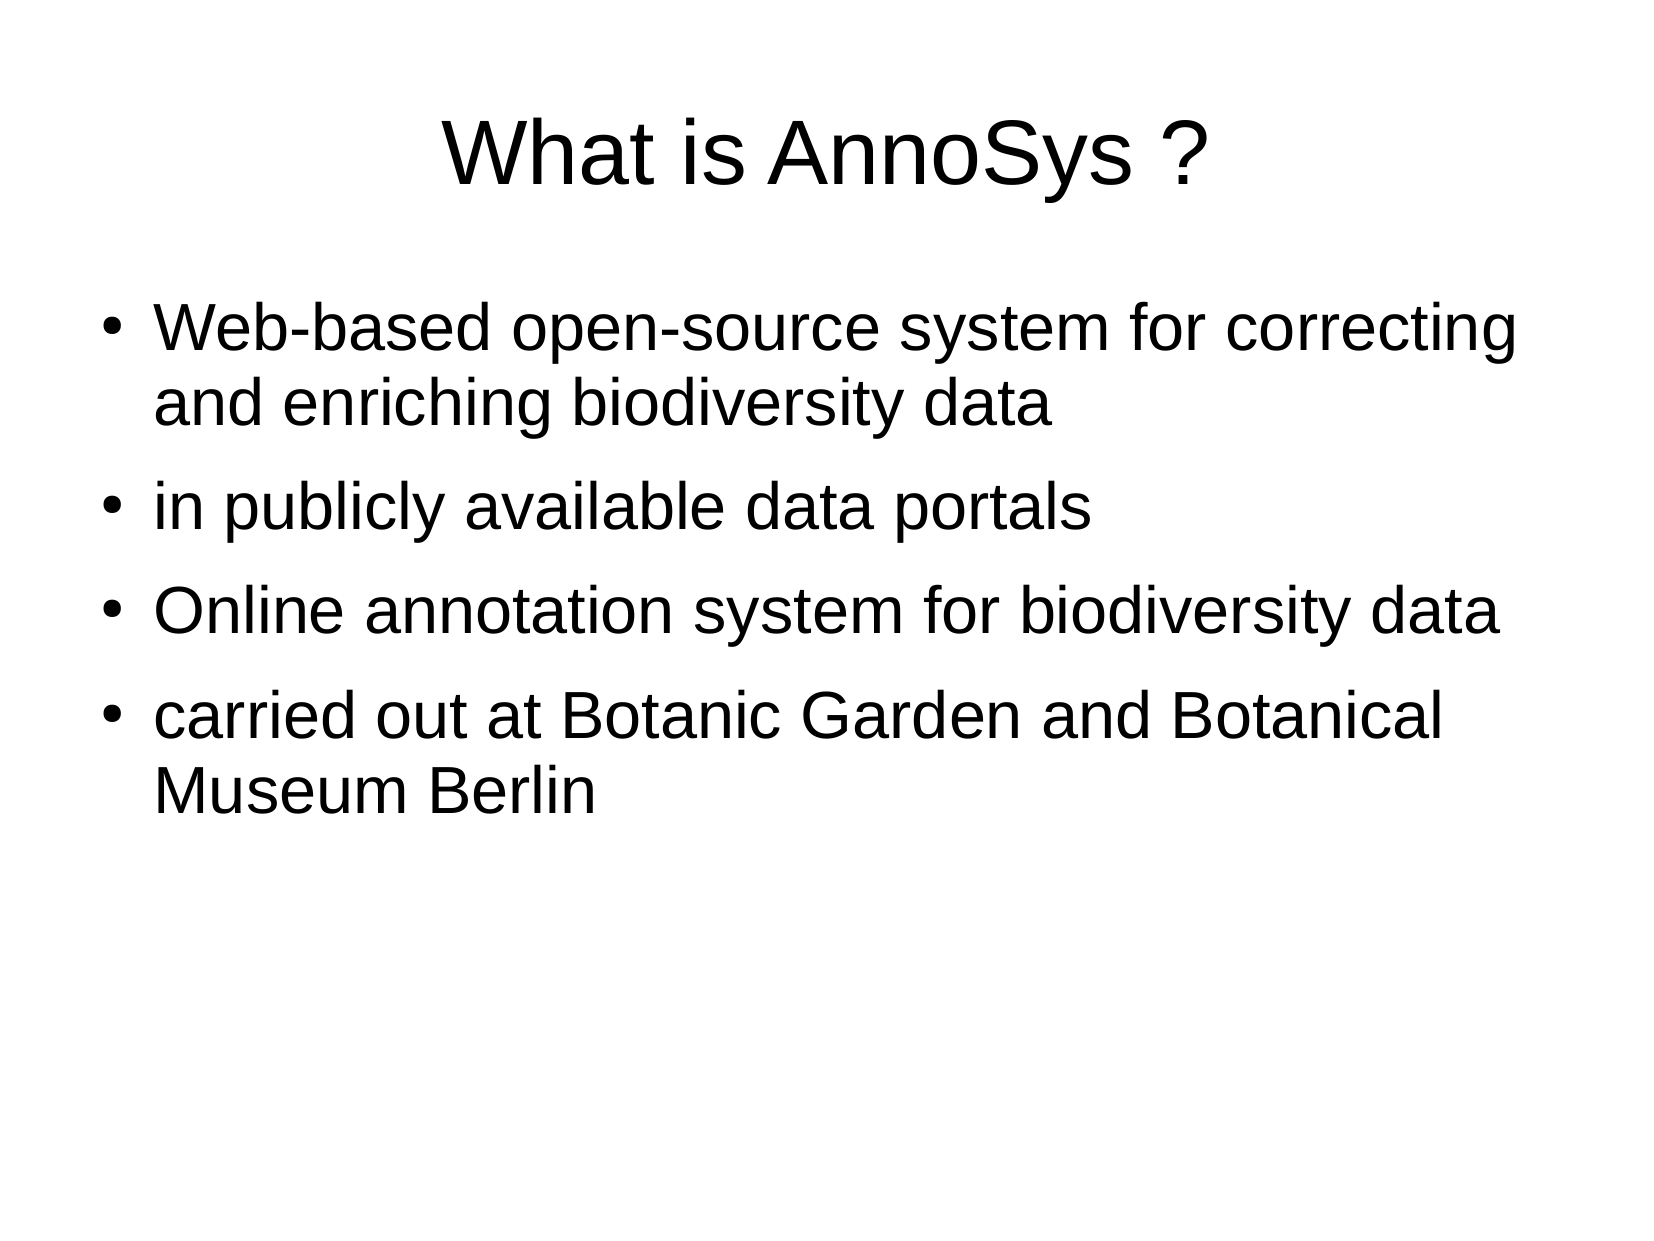

# What is AnnoSys ?
Web-based open-source system for correcting and enriching biodiversity data
in publicly available data portals
Online annotation system for biodiversity data
carried out at Botanic Garden and Botanical Museum Berlin